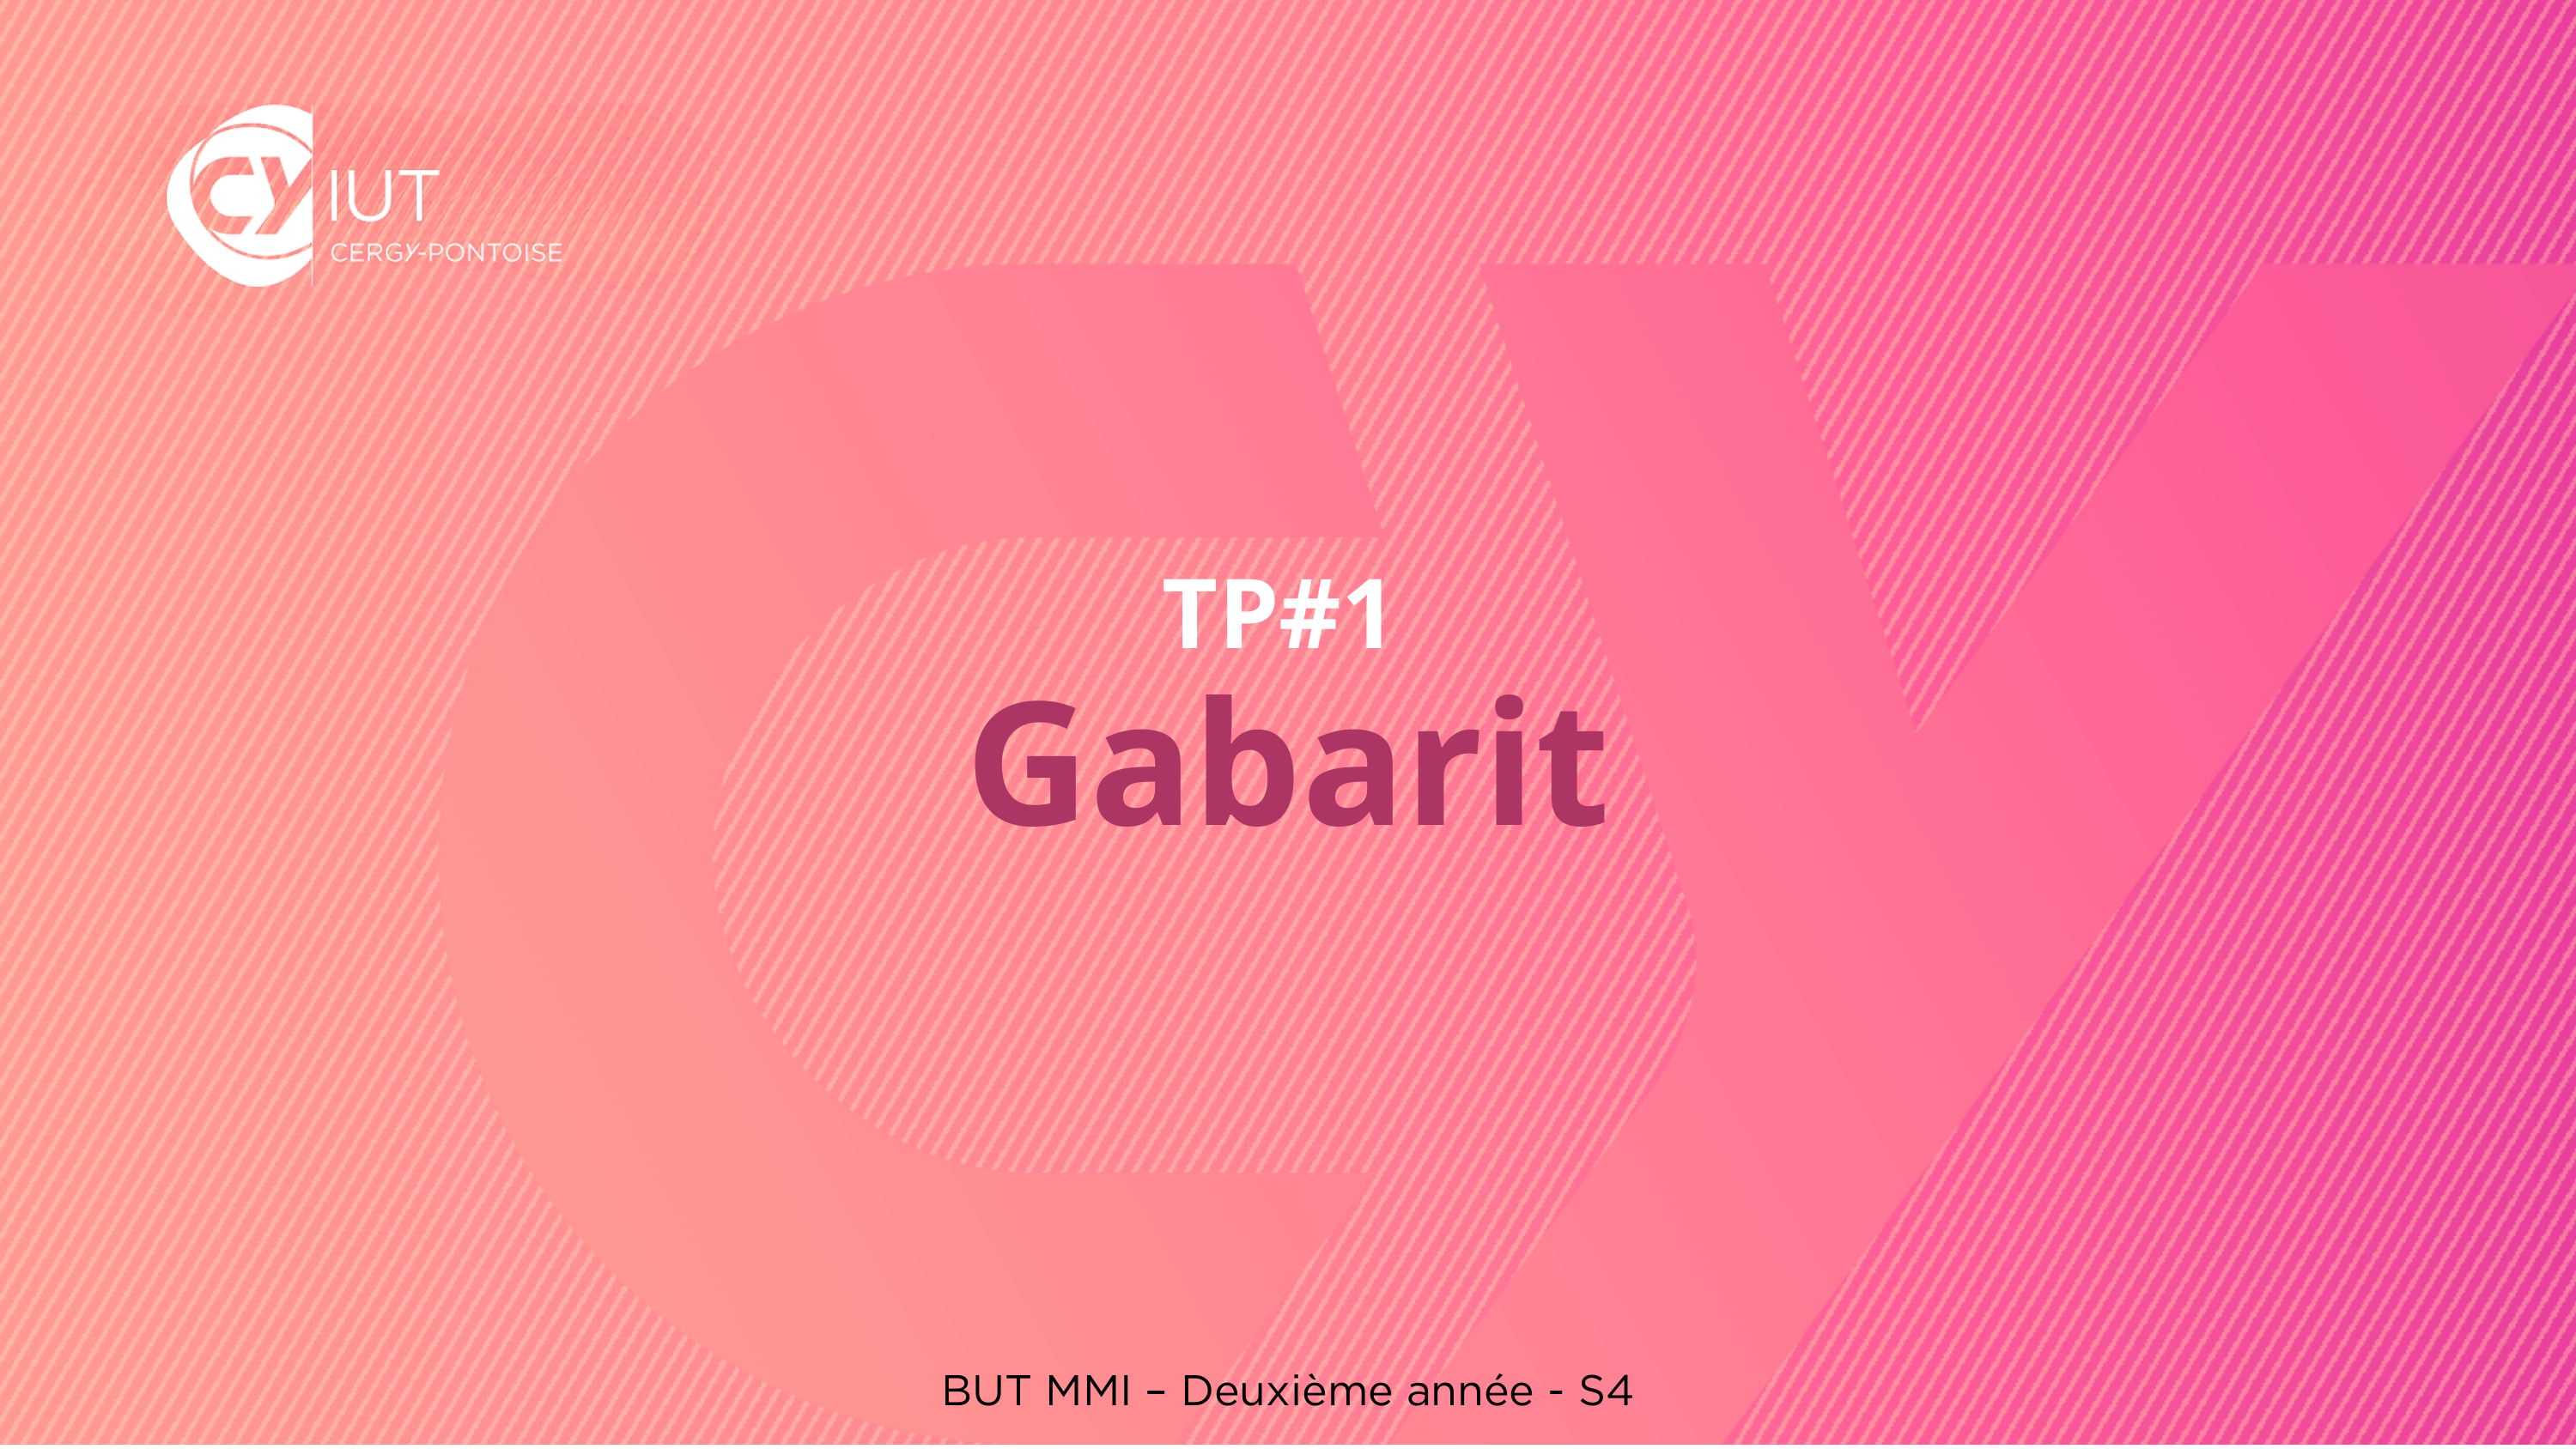

TP#1
Gabarit
BUT MMI – Deuxième année - S4